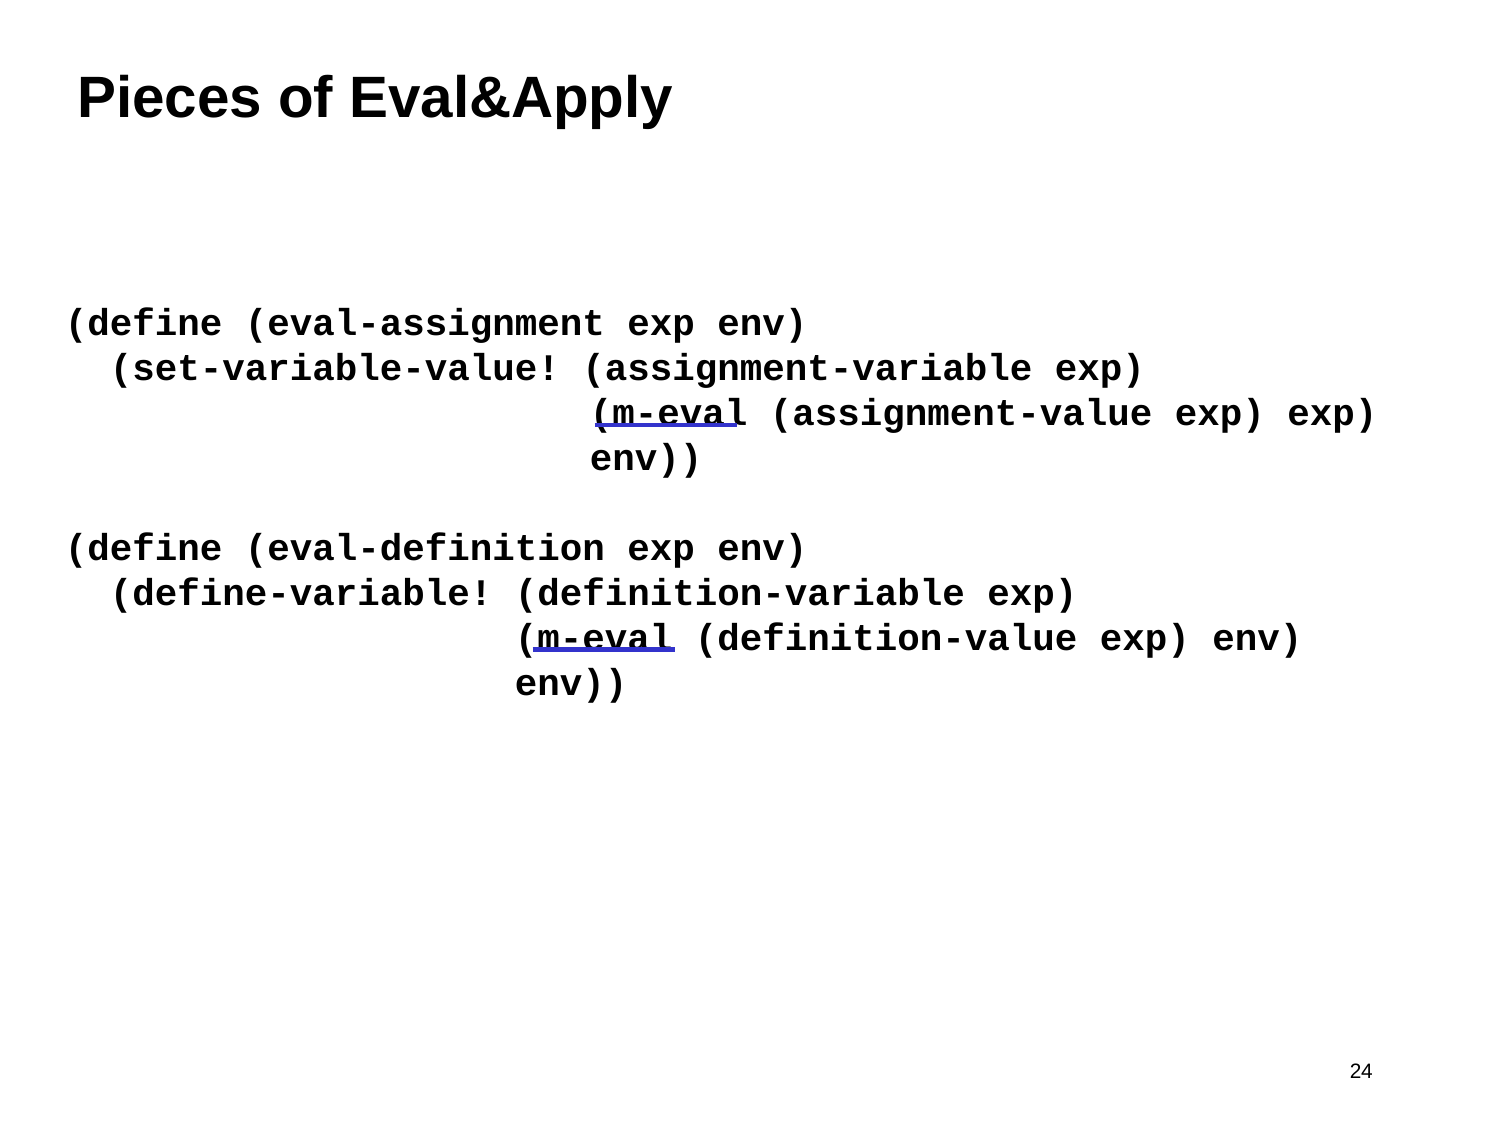

Pieces of Eval&Apply
(define (eval-assignment exp env)
 (set-variable-value! (assignment-variable exp)
		 (m-eval (assignment-value exp) exp)
		 env))
(define (eval-definition exp env)
 (define-variable! (definition-variable exp)
 (m-eval (definition-value exp) env)
 env))